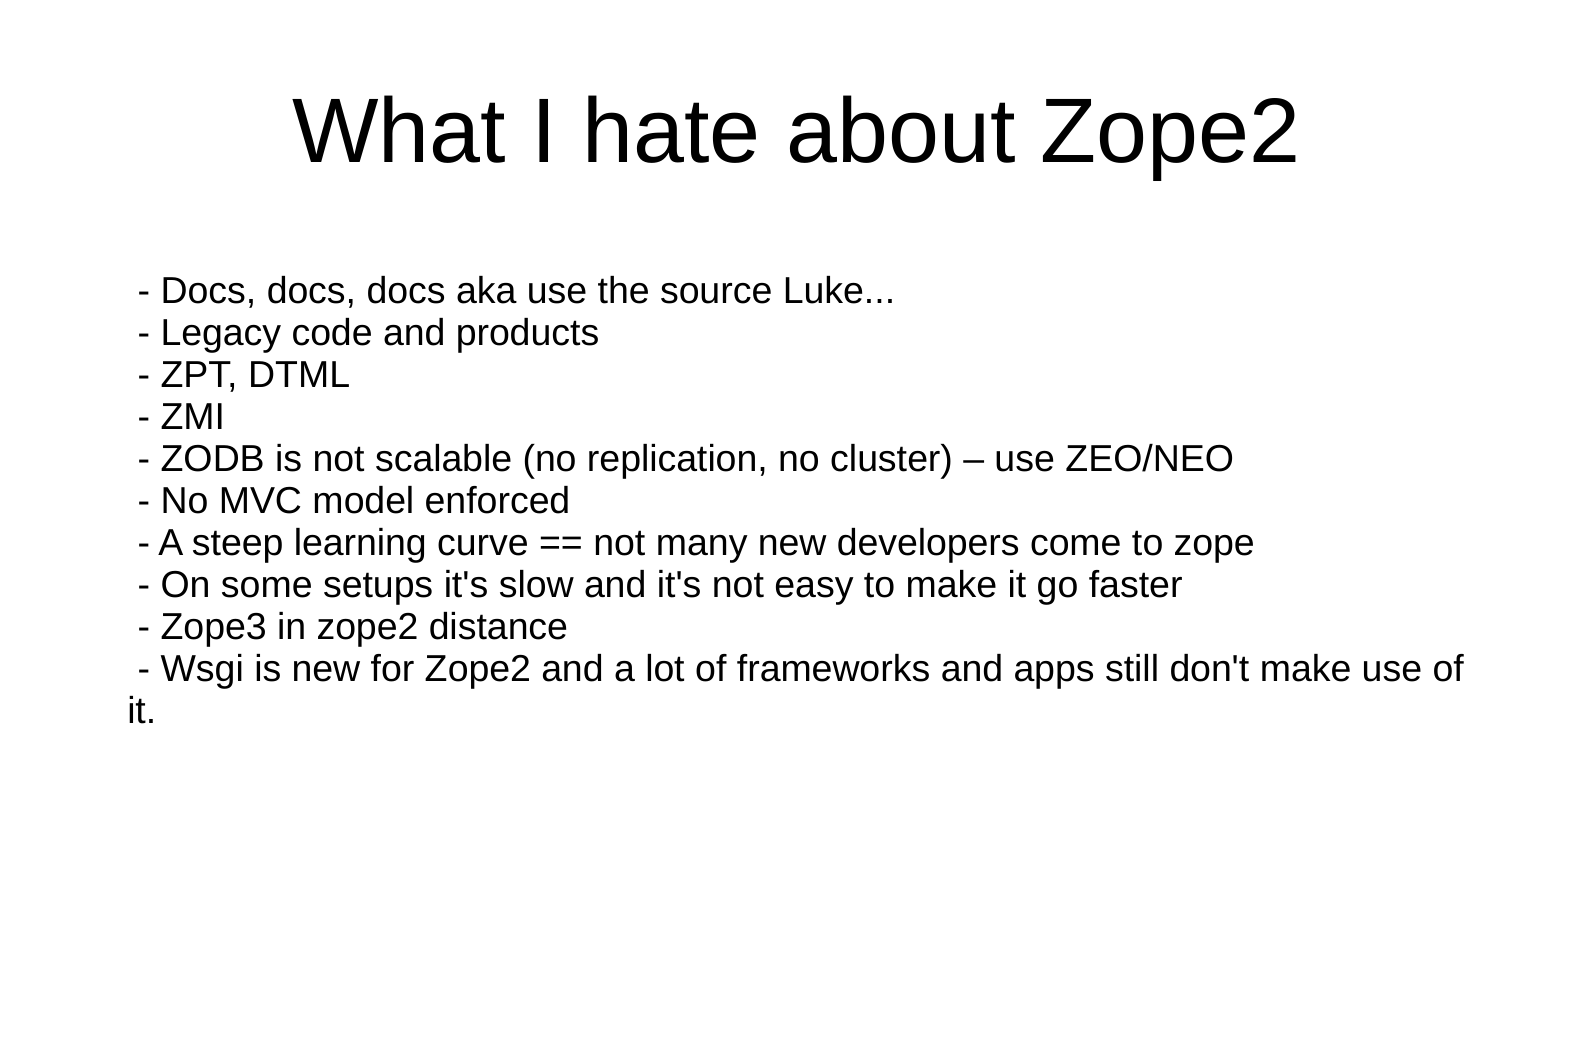

# What I hate about Zope2
 - Docs, docs, docs aka use the source Luke...
 - Legacy code and products
 - ZPT, DTML
 - ZMI
 - ZODB is not scalable (no replication, no cluster) – use ZEO/NEO
 - No MVC model enforced
 - A steep learning curve == not many new developers come to zope
 - On some setups it's slow and it's not easy to make it go faster
 - Zope3 in zope2 distance
 - Wsgi is new for Zope2 and a lot of frameworks and apps still don't make use of it.